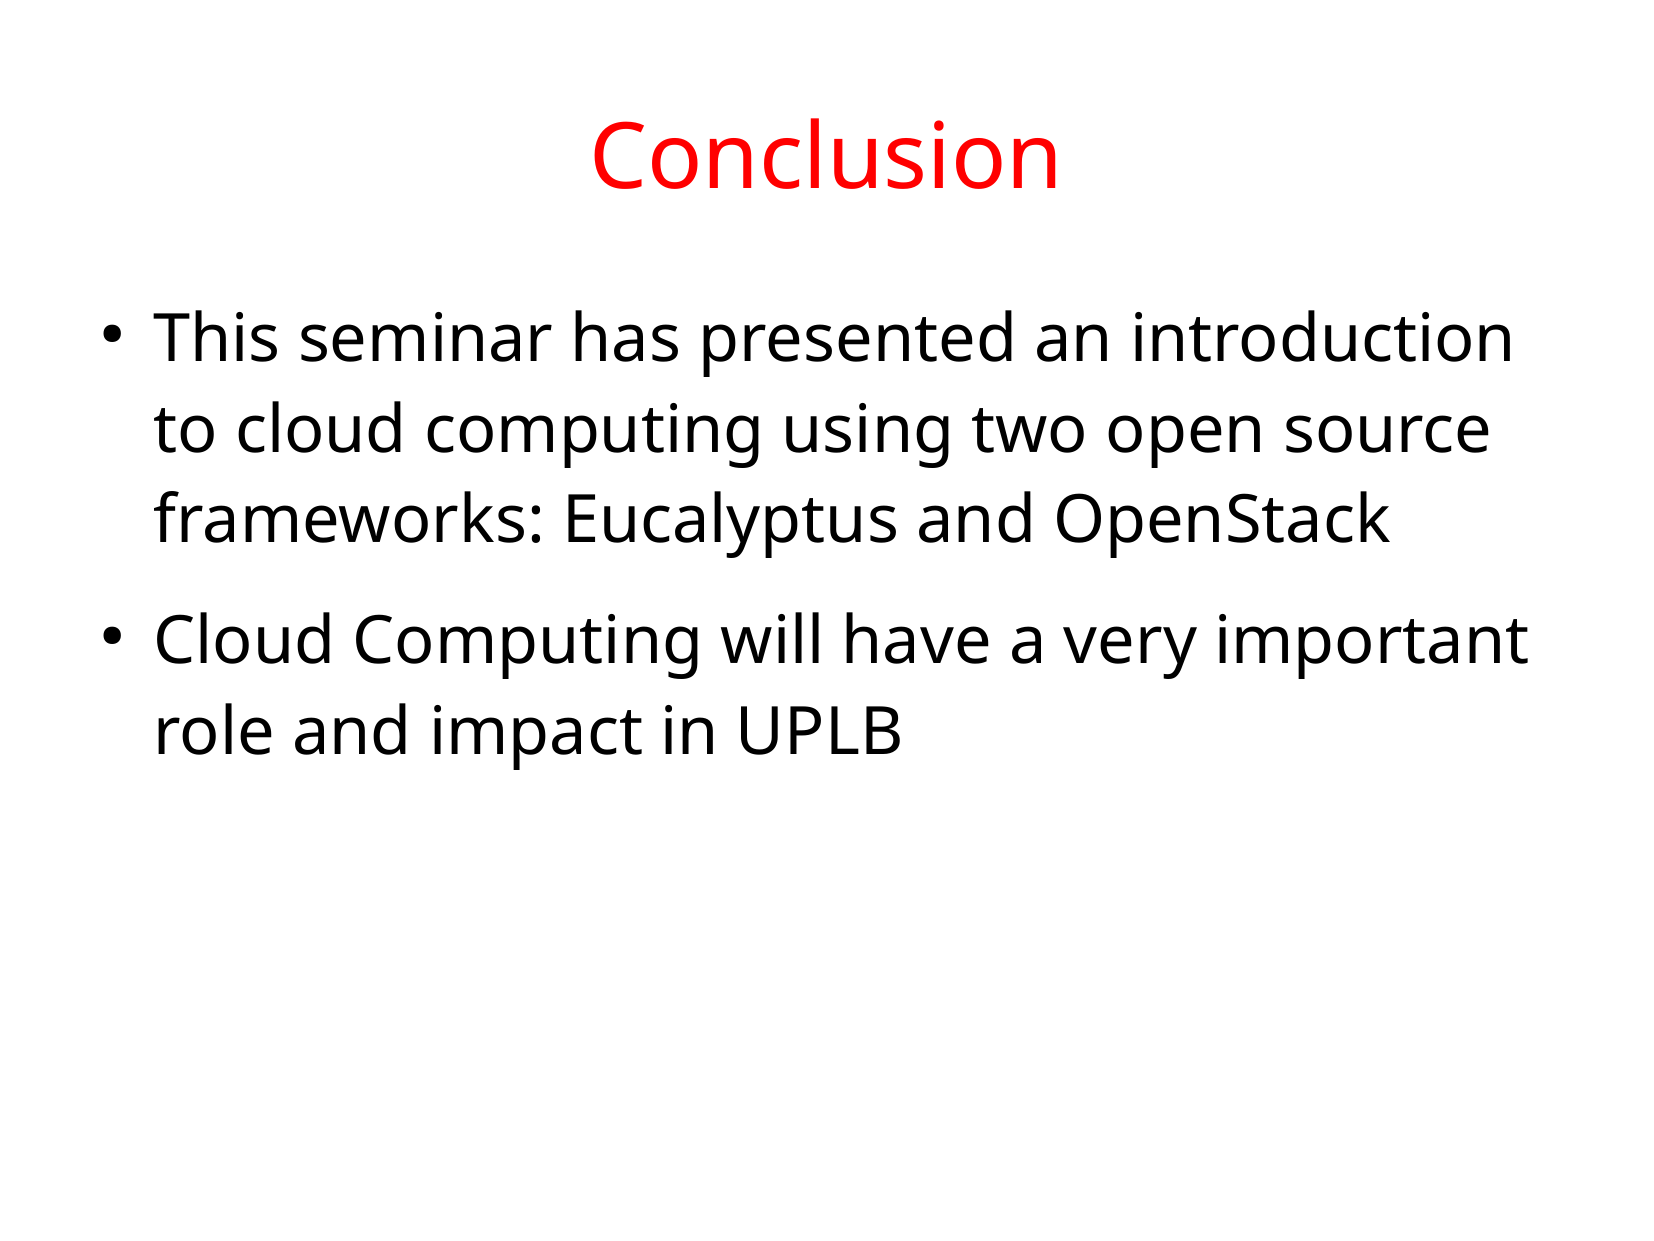

# Conclusion
This seminar has presented an introduction to cloud computing using two open source frameworks: Eucalyptus and OpenStack
Cloud Computing will have a very important role and impact in UPLB